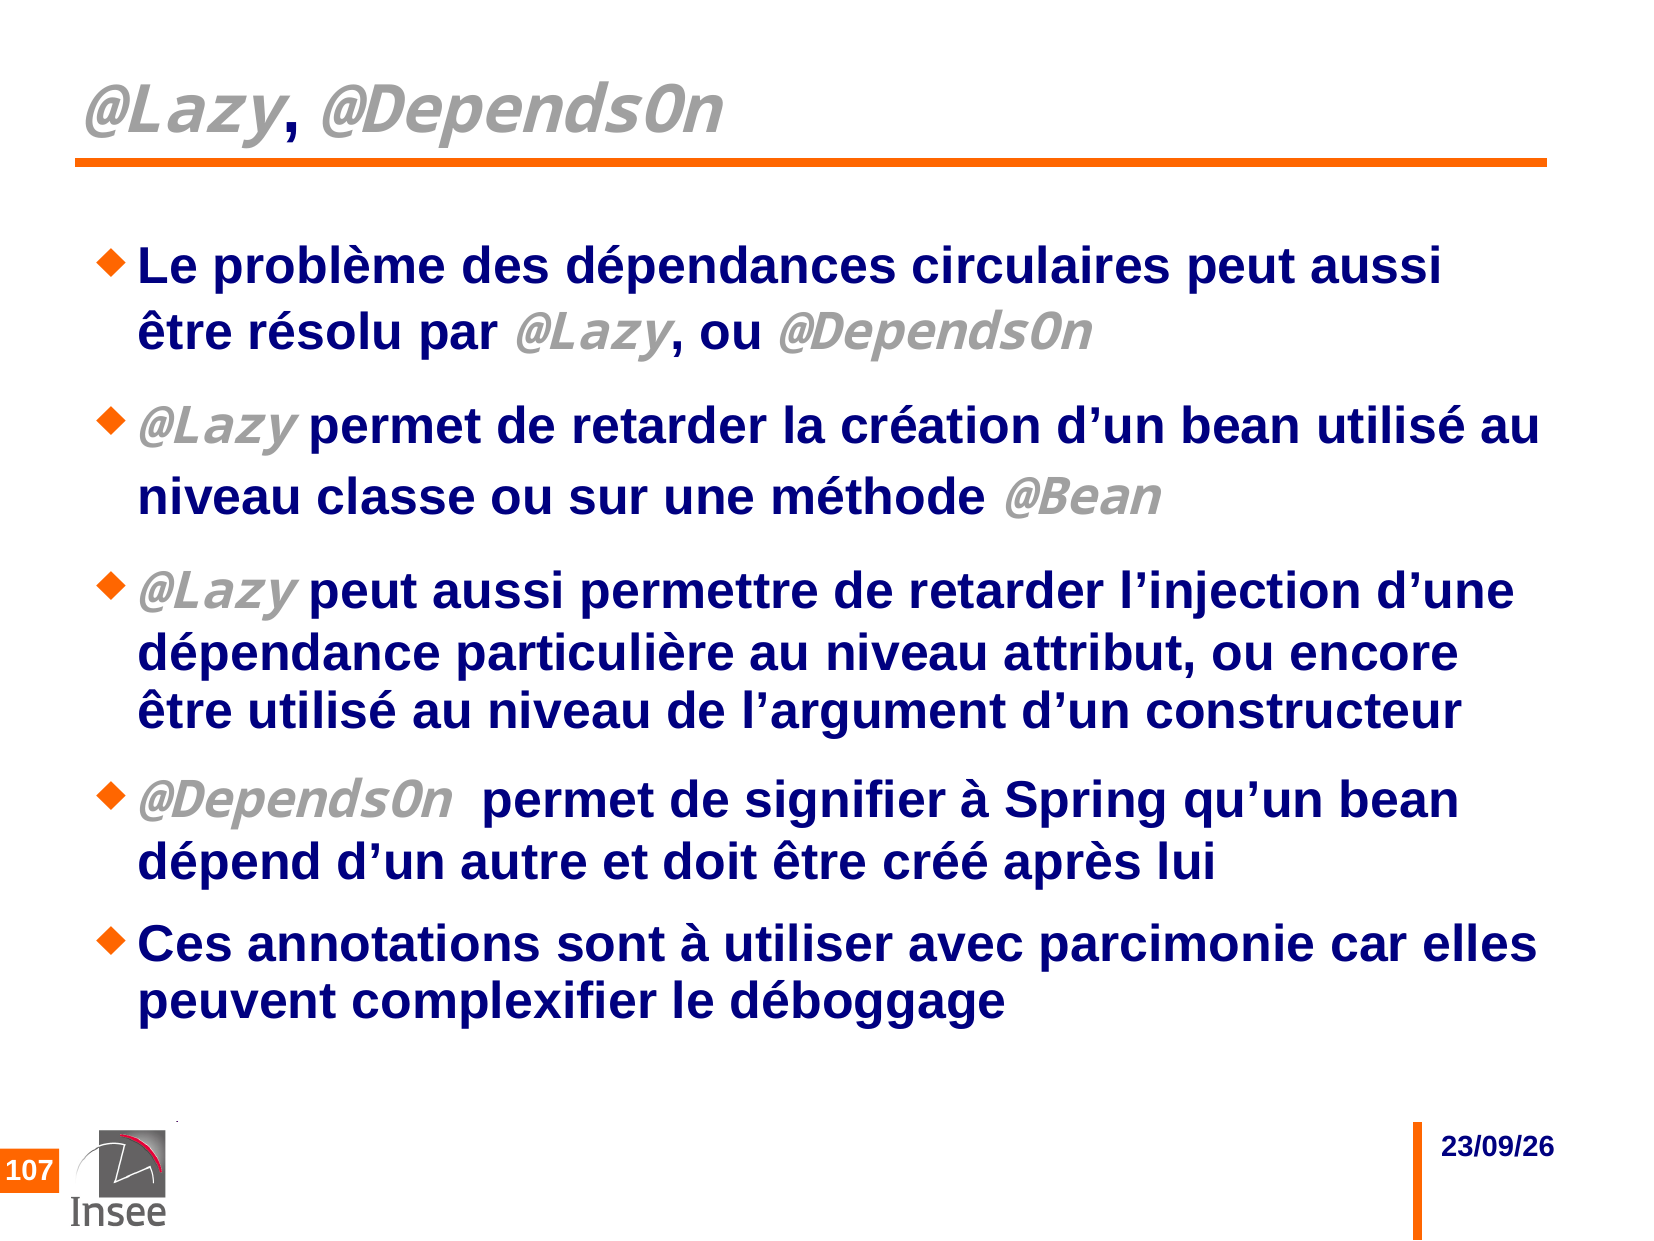

# @Lazy, @DependsOn
Le problème des dépendances circulaires peut aussi être résolu par @Lazy, ou @DependsOn
@Lazy permet de retarder la création d’un bean utilisé au niveau classe ou sur une méthode @Bean
@Lazy peut aussi permettre de retarder l’injection d’une dépendance particulière au niveau attribut, ou encore être utilisé au niveau de l’argument d’un constructeur
@DependsOn permet de signifier à Spring qu’un bean dépend d’un autre et doit être créé après lui
Ces annotations sont à utiliser avec parcimonie car elles peuvent complexifier le déboggage
107